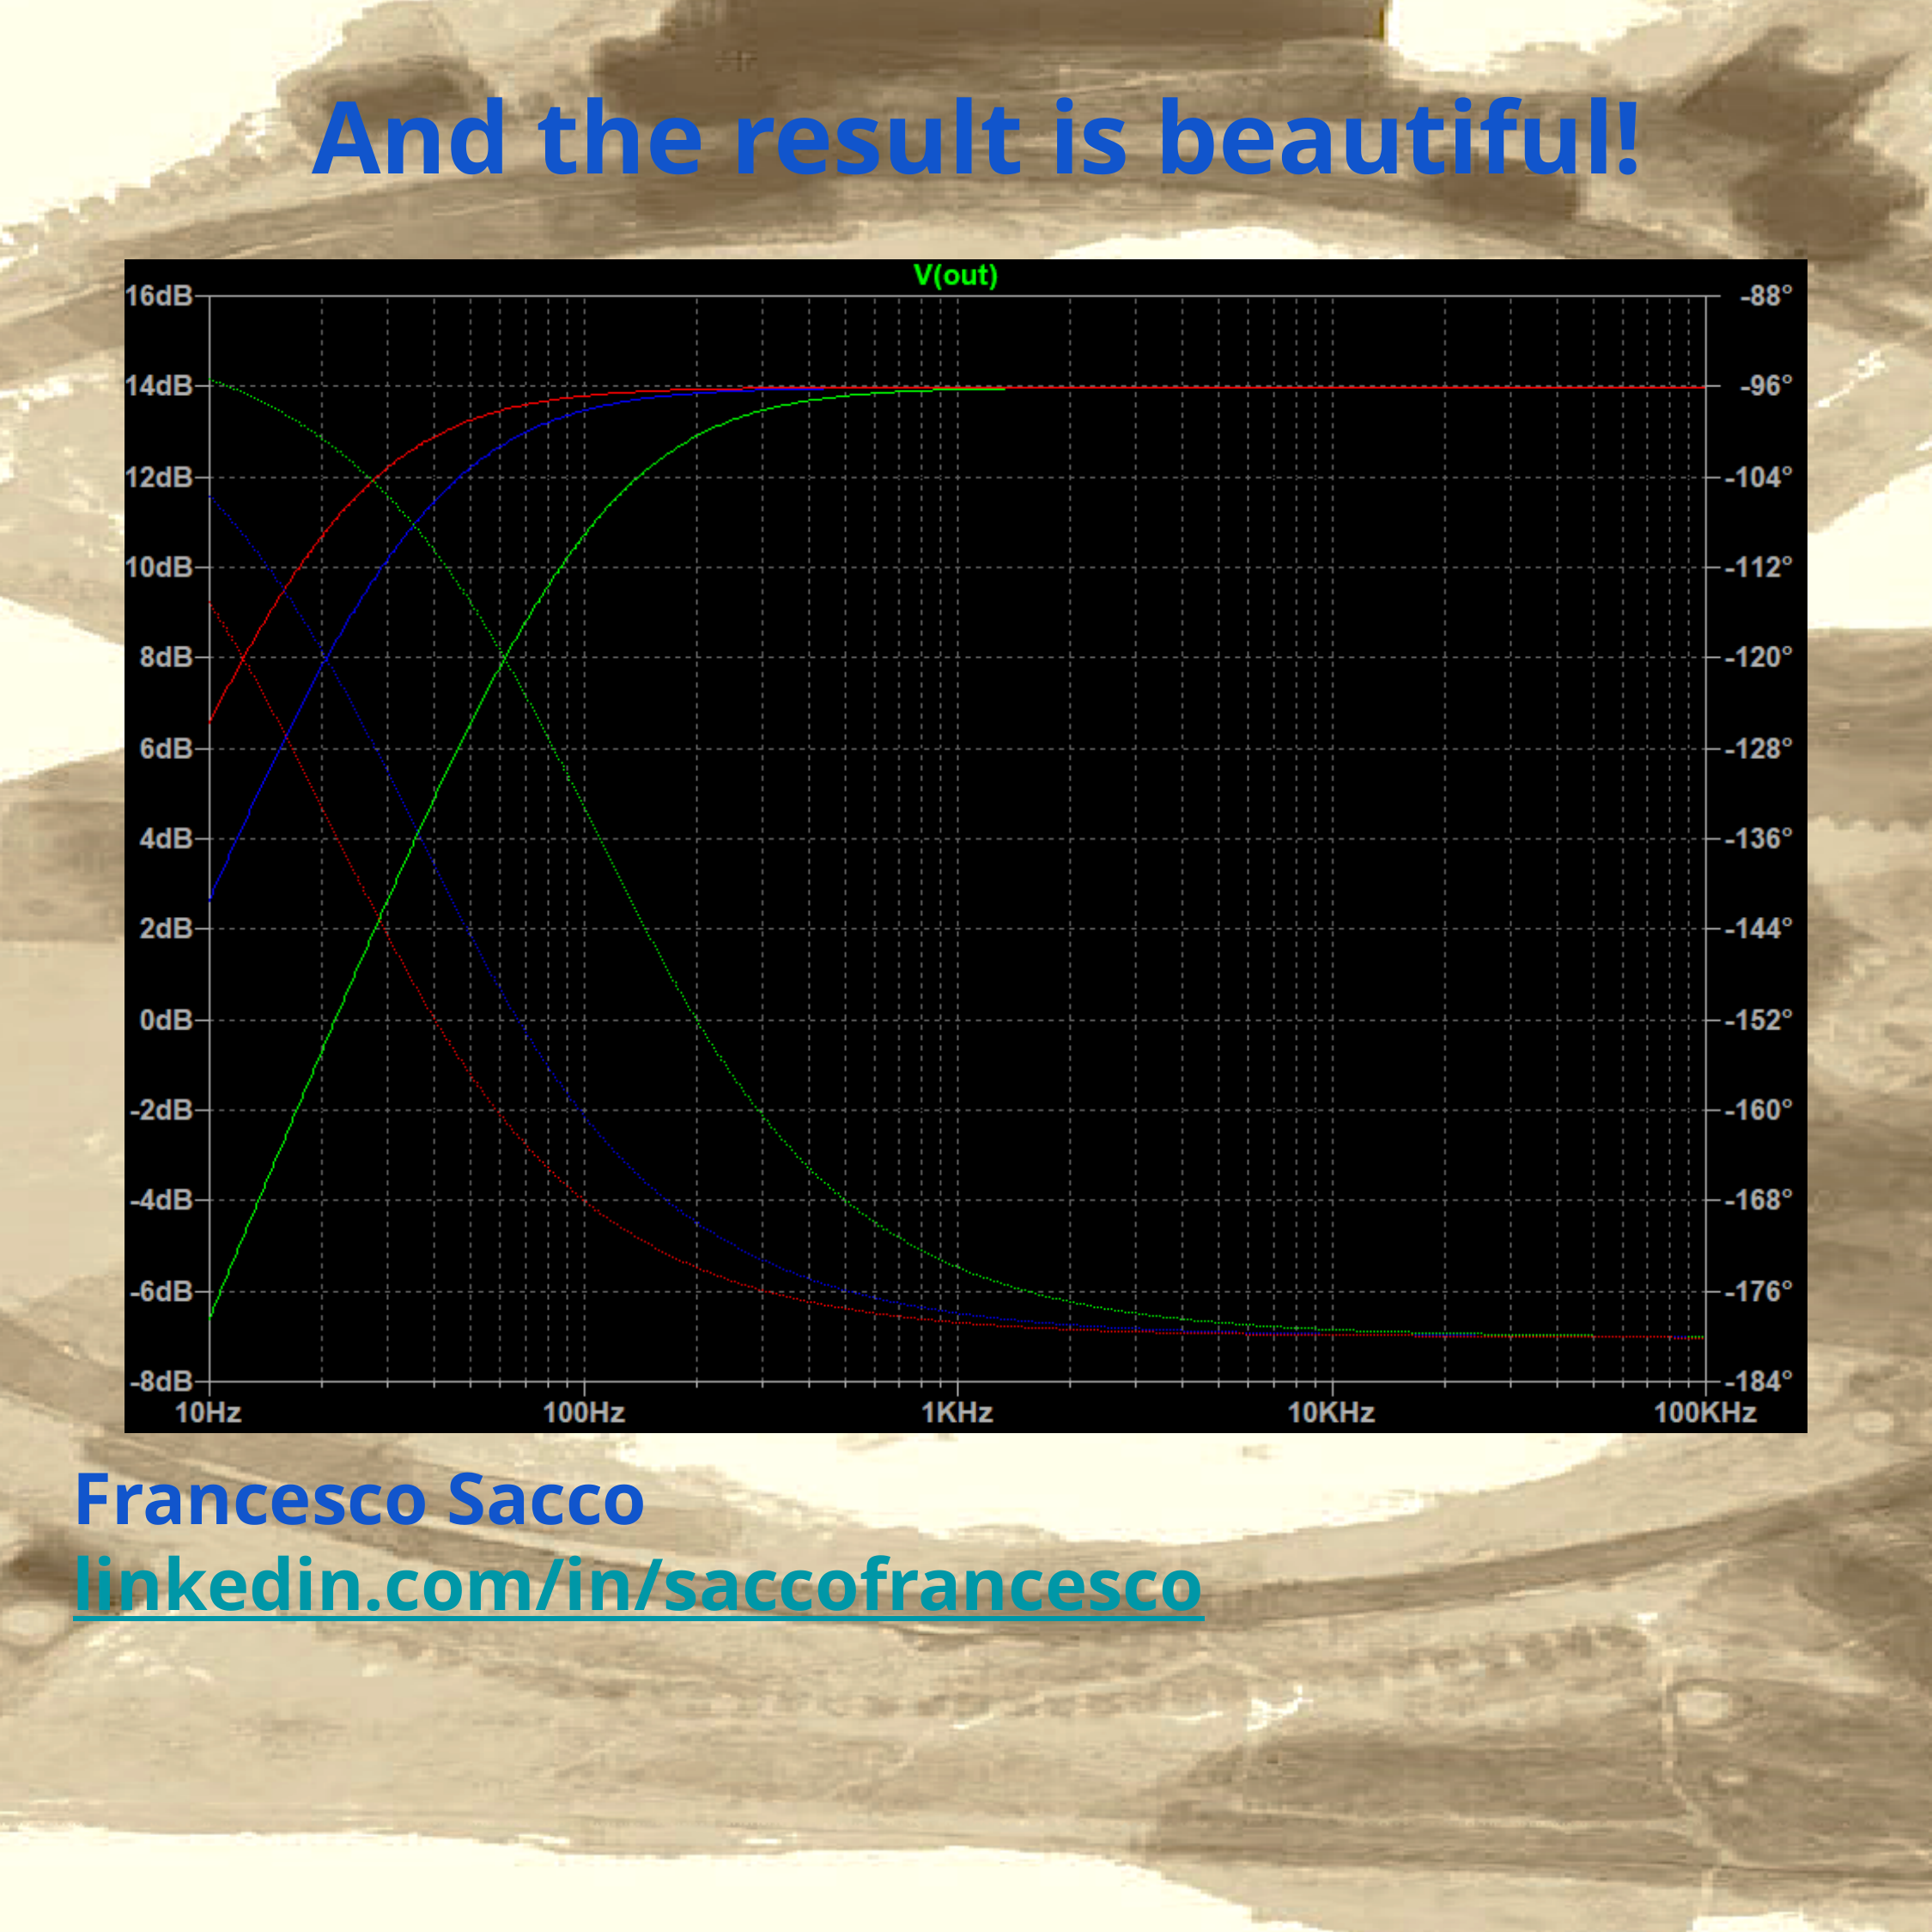

And the result is beautiful!
Francesco Sacco
linkedin.com/in/saccofrancesco